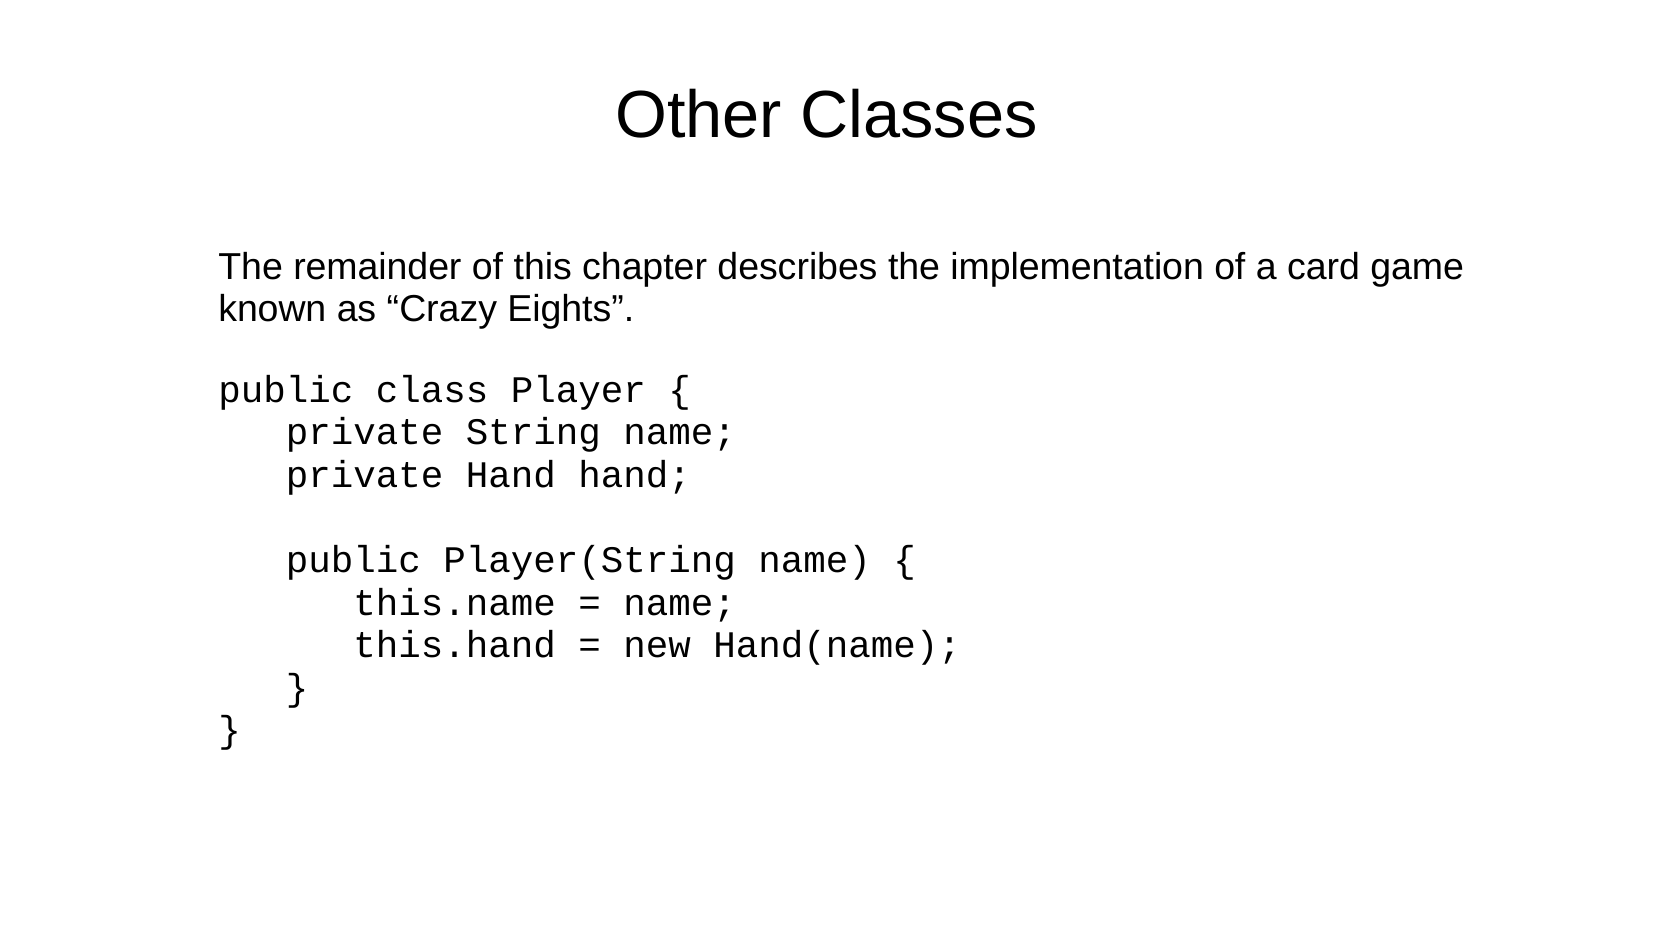

# Other Classes
The remainder of this chapter describes the implementation of a card game known as “Crazy Eights”.
public class Player {
 private String name;
 private Hand hand;
 public Player(String name) {
 this.name = name;
 this.hand = new Hand(name);
 }
}